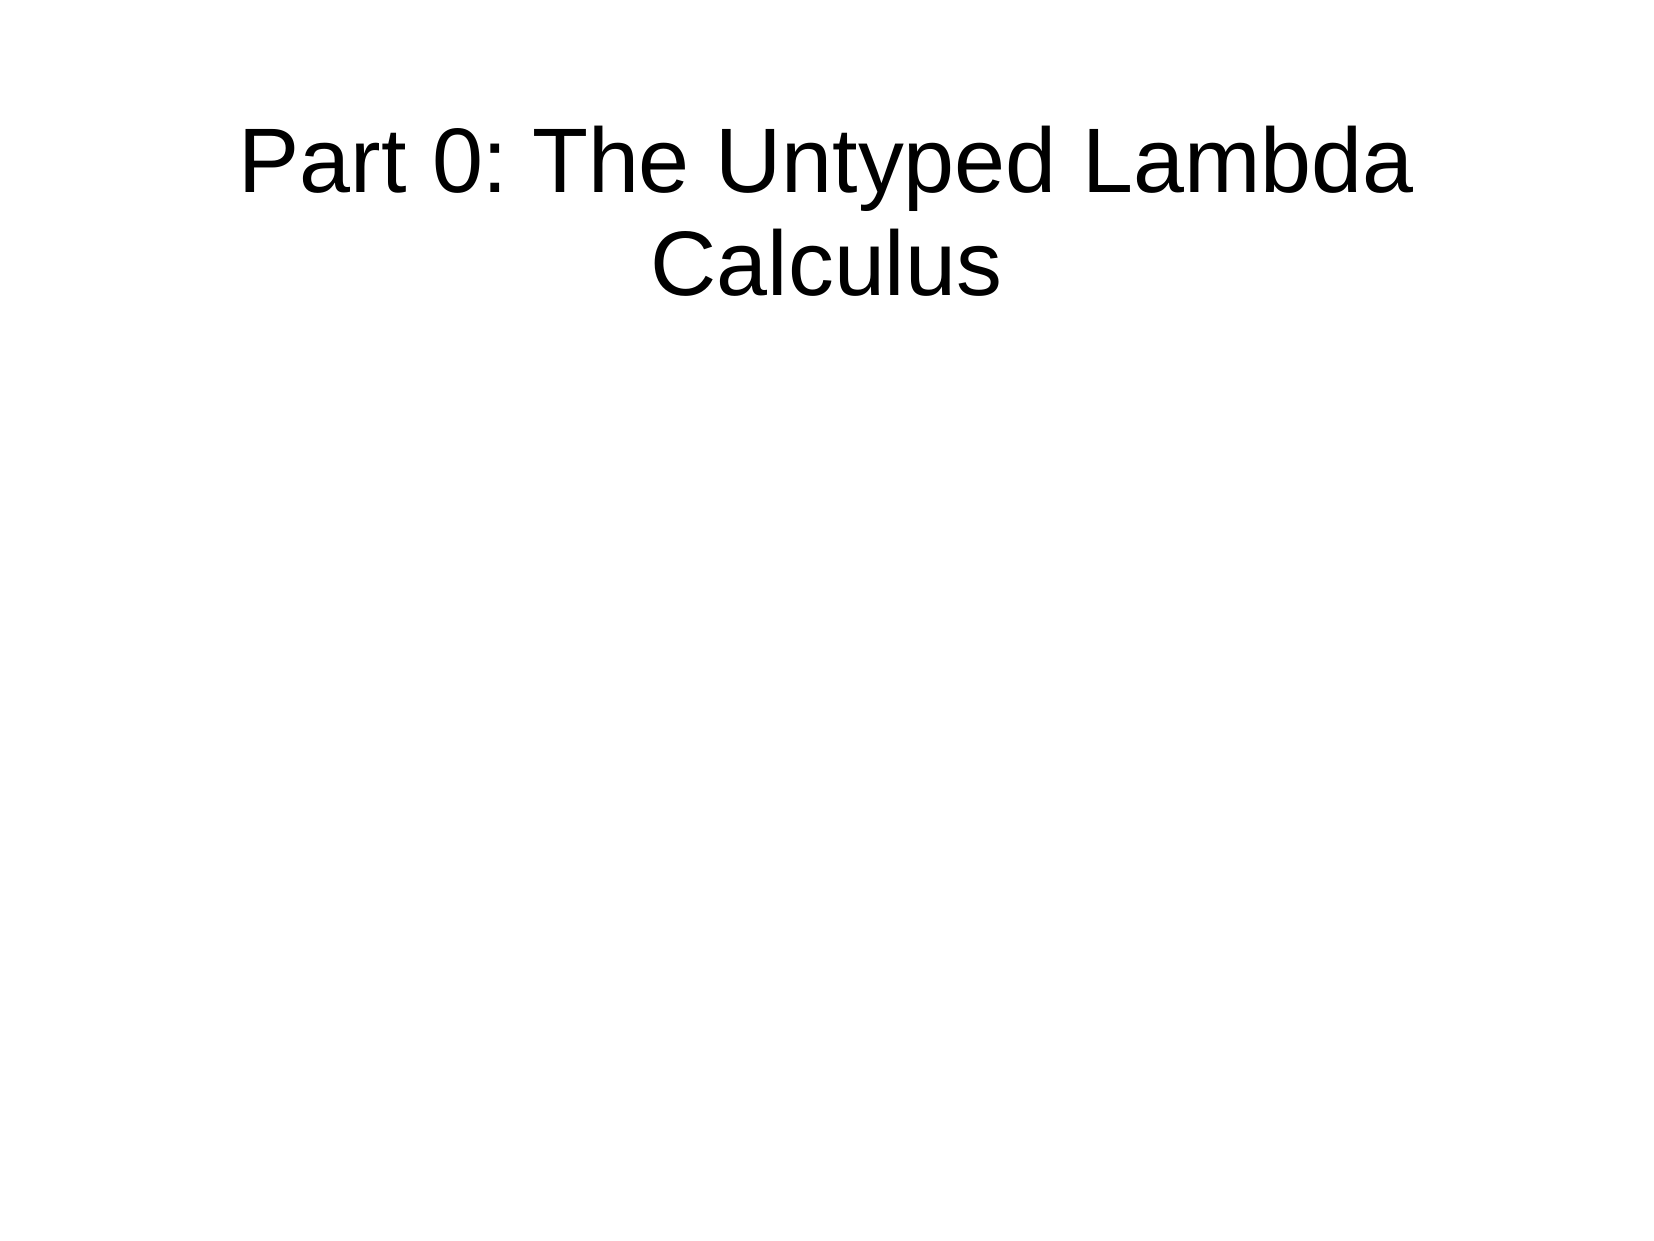

# Part 0: The Untyped Lambda Calculus